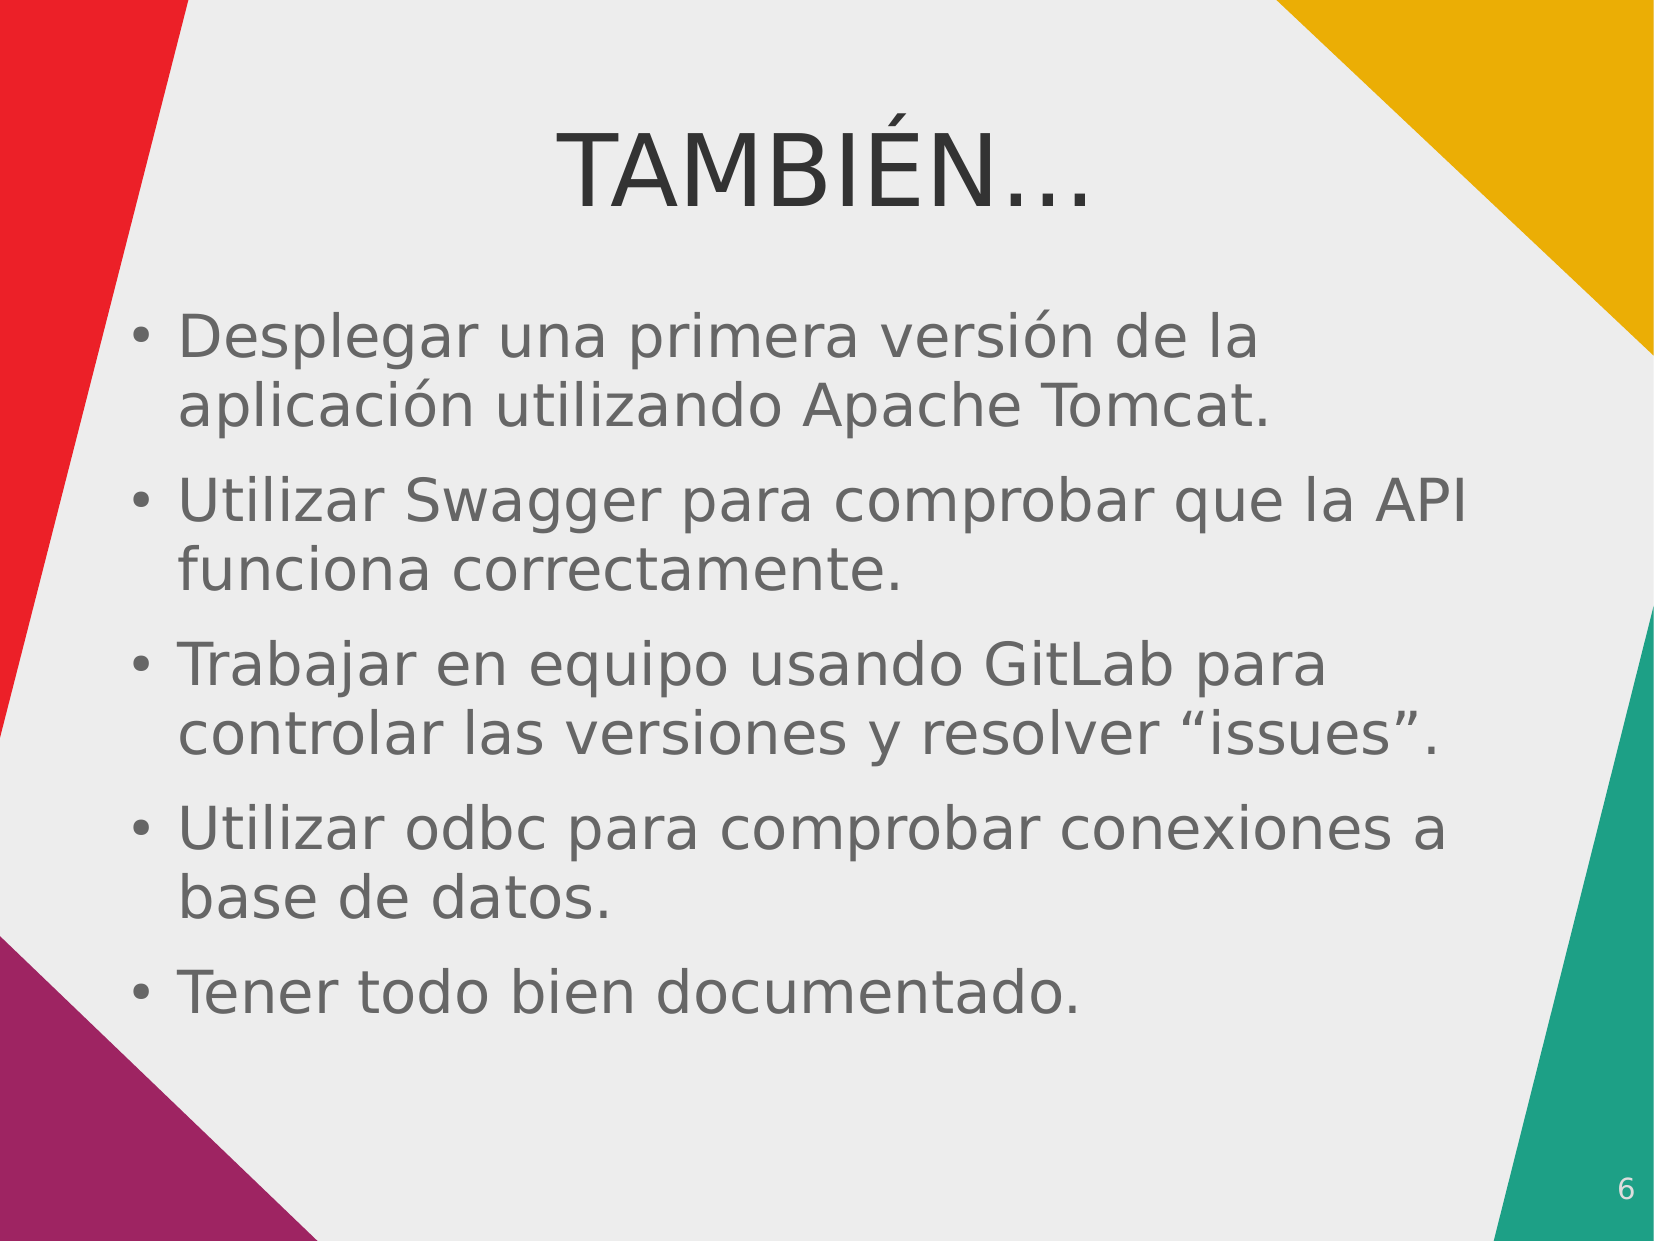

# TAMBIÉN...
Desplegar una primera versión de la aplicación utilizando Apache Tomcat.
Utilizar Swagger para comprobar que la API funciona correctamente.
Trabajar en equipo usando GitLab para controlar las versiones y resolver “issues”.
Utilizar odbc para comprobar conexiones a base de datos.
Tener todo bien documentado.
6